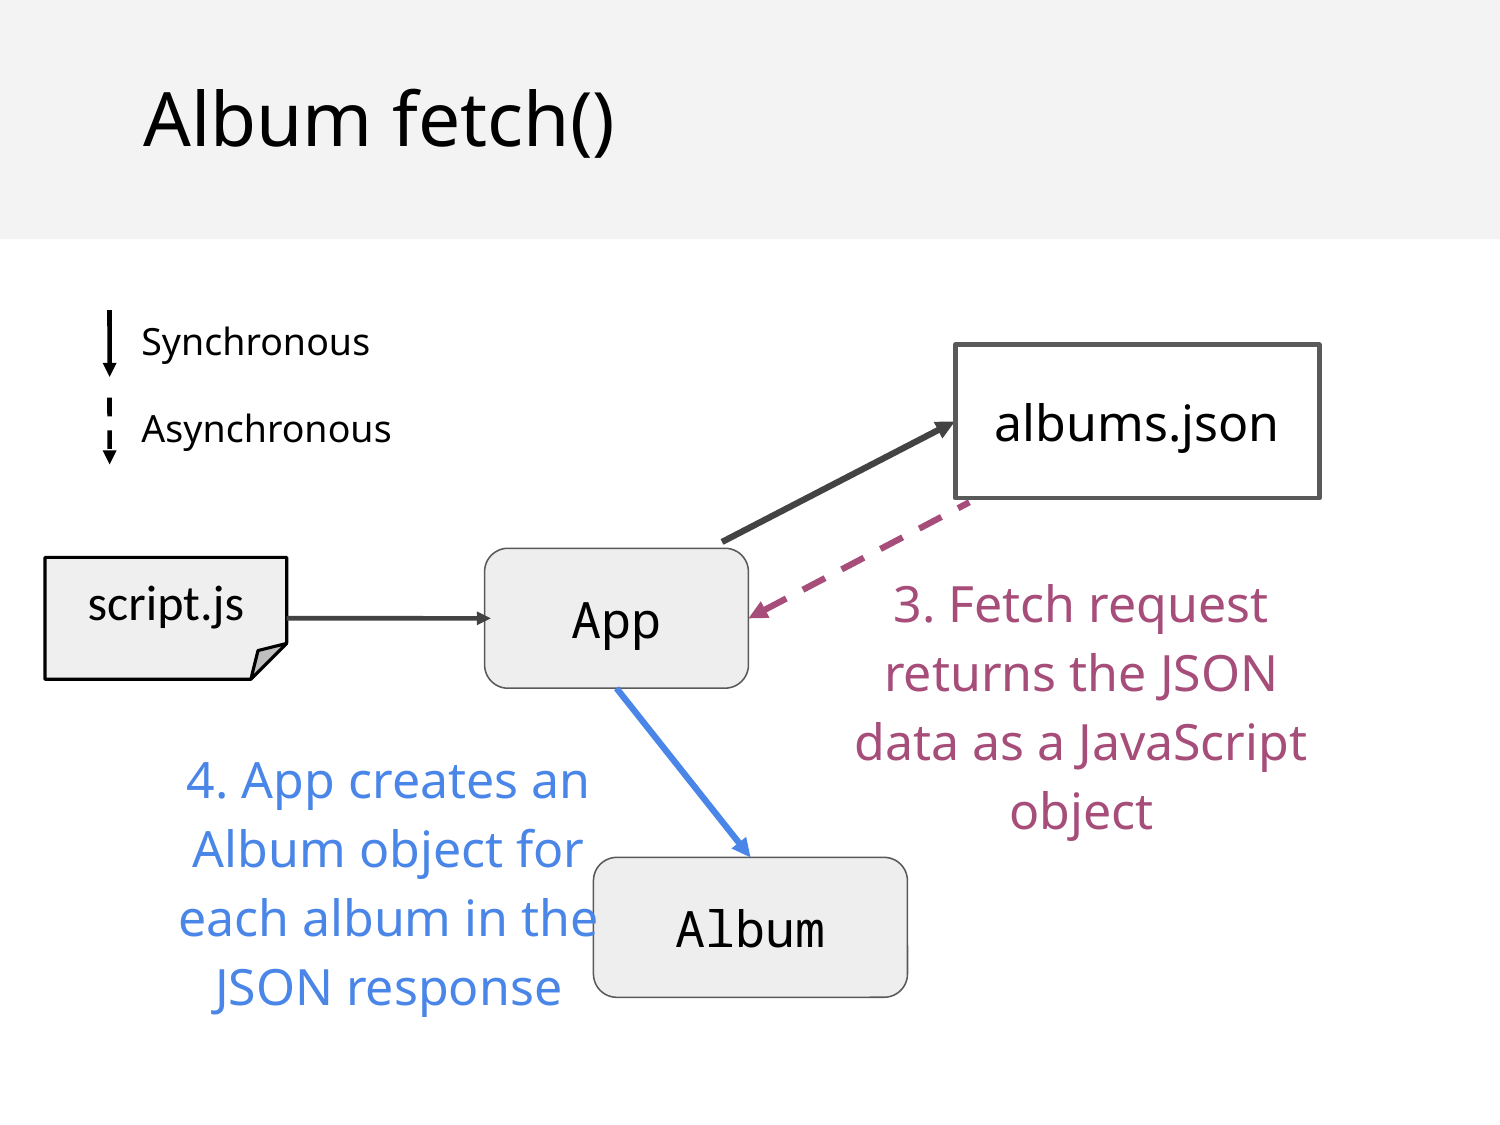

# Album fetch()
Synchronous
albums.json
Asynchronous
App
3. Fetch request returns the JSON data as a JavaScript object
script.js
4. App creates an Album object for each album in the JSON response
Album